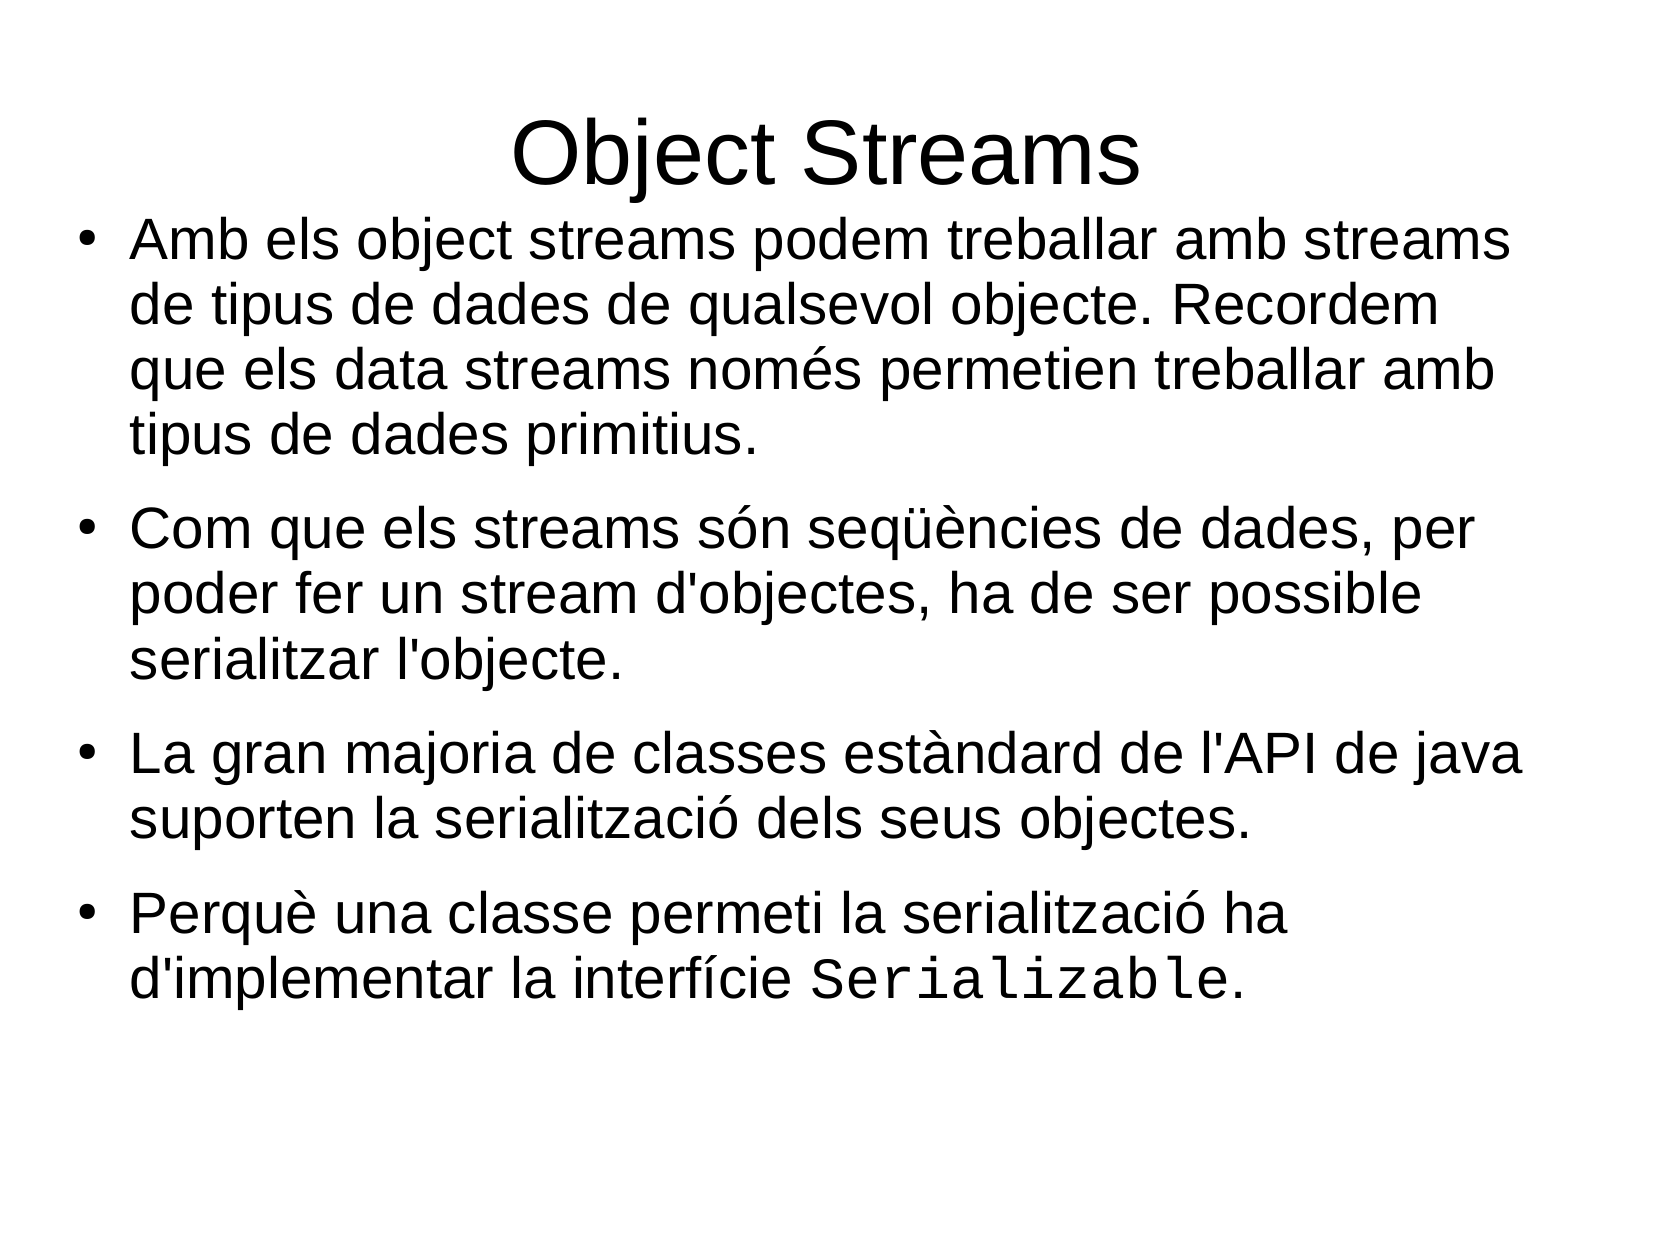

# Object Streams
Amb els object streams podem treballar amb streams de tipus de dades de qualsevol objecte. Recordem que els data streams només permetien treballar amb tipus de dades primitius.
Com que els streams són seqüències de dades, per poder fer un stream d'objectes, ha de ser possible serialitzar l'objecte.
La gran majoria de classes estàndard de l'API de java suporten la serialització dels seus objectes.
Perquè una classe permeti la serialització ha d'implementar la interfície Serializable.